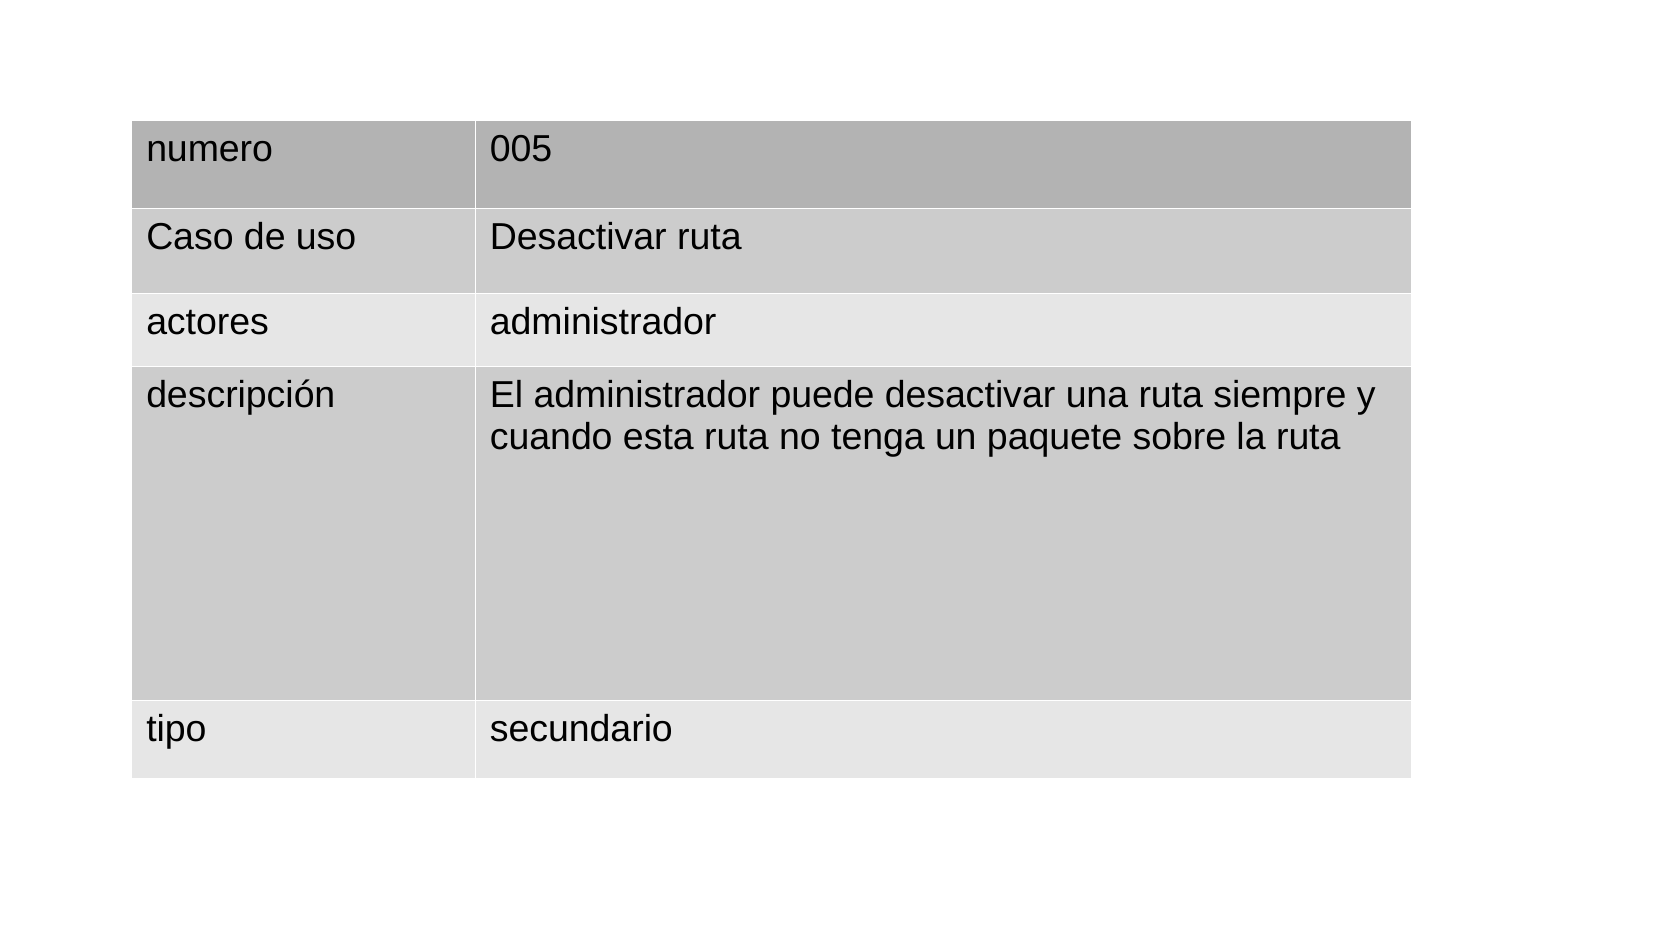

| numero | 005 |
| --- | --- |
| Caso de uso | Desactivar ruta |
| actores | administrador |
| descripción | El administrador puede desactivar una ruta siempre y cuando esta ruta no tenga un paquete sobre la ruta |
| tipo | secundario |